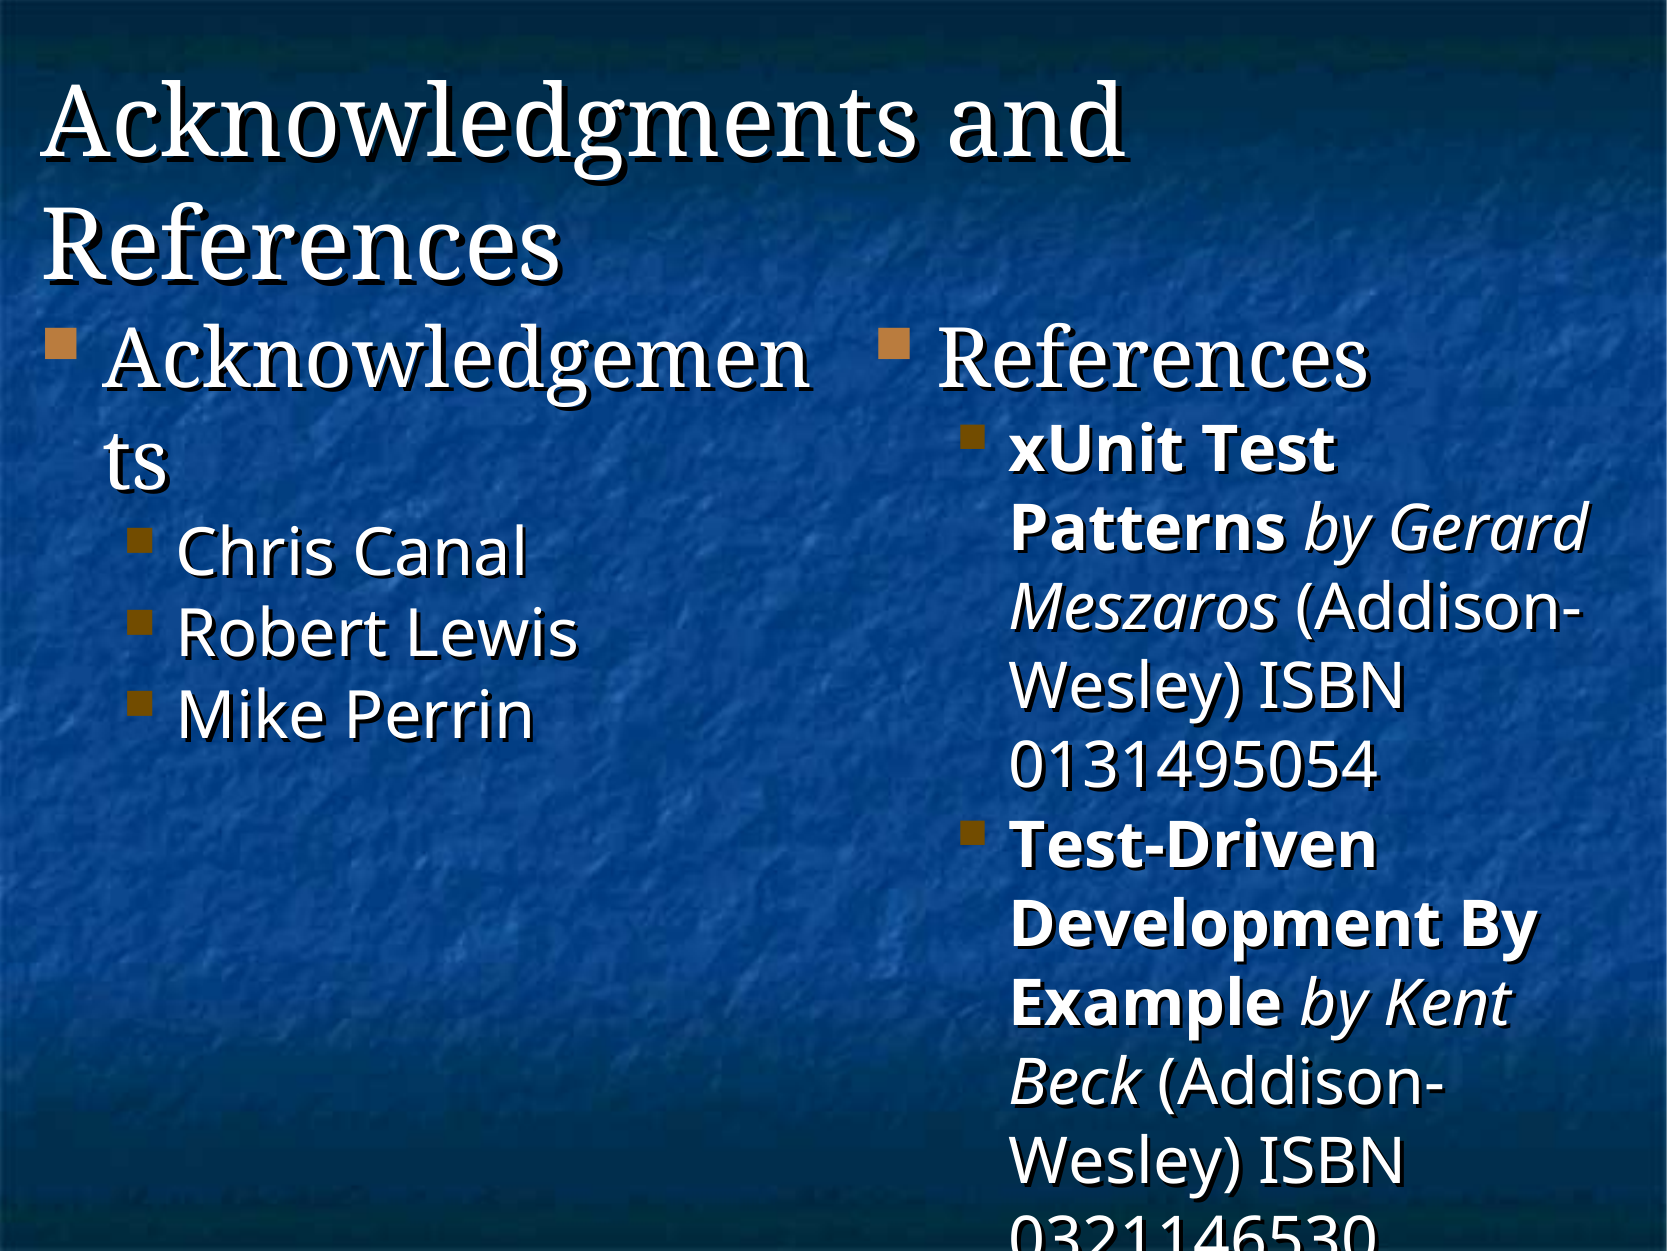

# Acknowledgments and References
Acknowledgements
Chris Canal
Robert Lewis
Mike Perrin
References
xUnit Test Patterns by Gerard Meszaros (Addison-Wesley) ISBN 0131495054
Test-Driven Development By Example by Kent Beck (Addison-Wesley) ISBN 0321146530